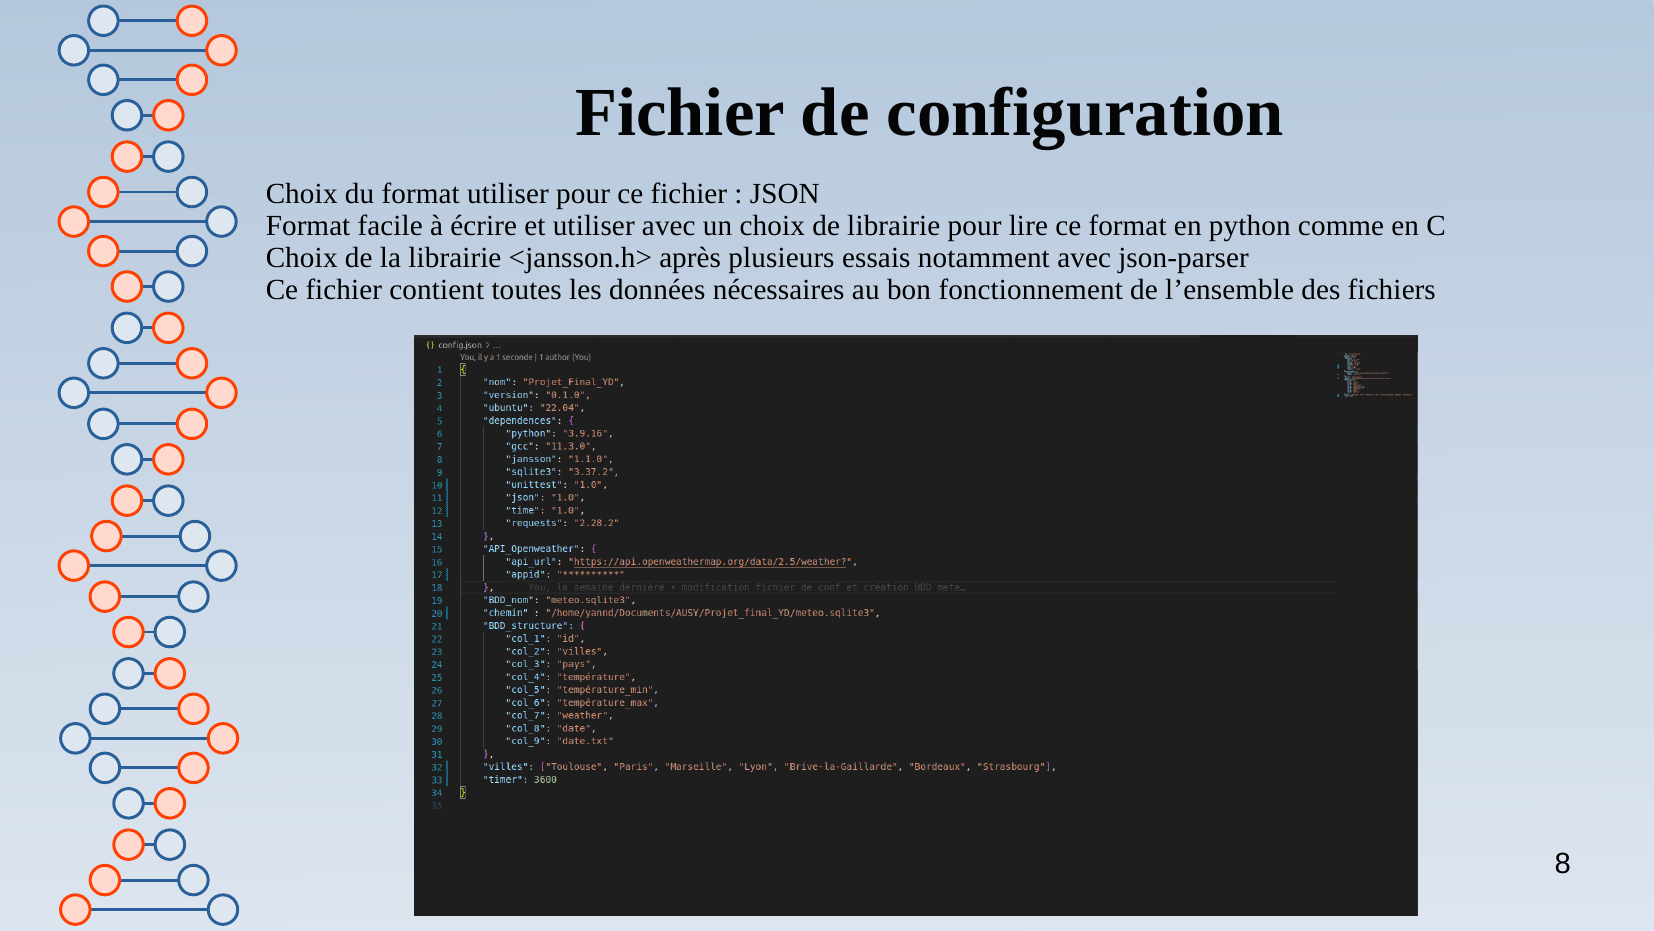

# Fichier de configuration
Choix du format utiliser pour ce fichier : JSON
Format facile à écrire et utiliser avec un choix de librairie pour lire ce format en python comme en C
Choix de la librairie <jansson.h> après plusieurs essais notamment avec json-parser
Ce fichier contient toutes les données nécessaires au bon fonctionnement de l’ensemble des fichiers
8